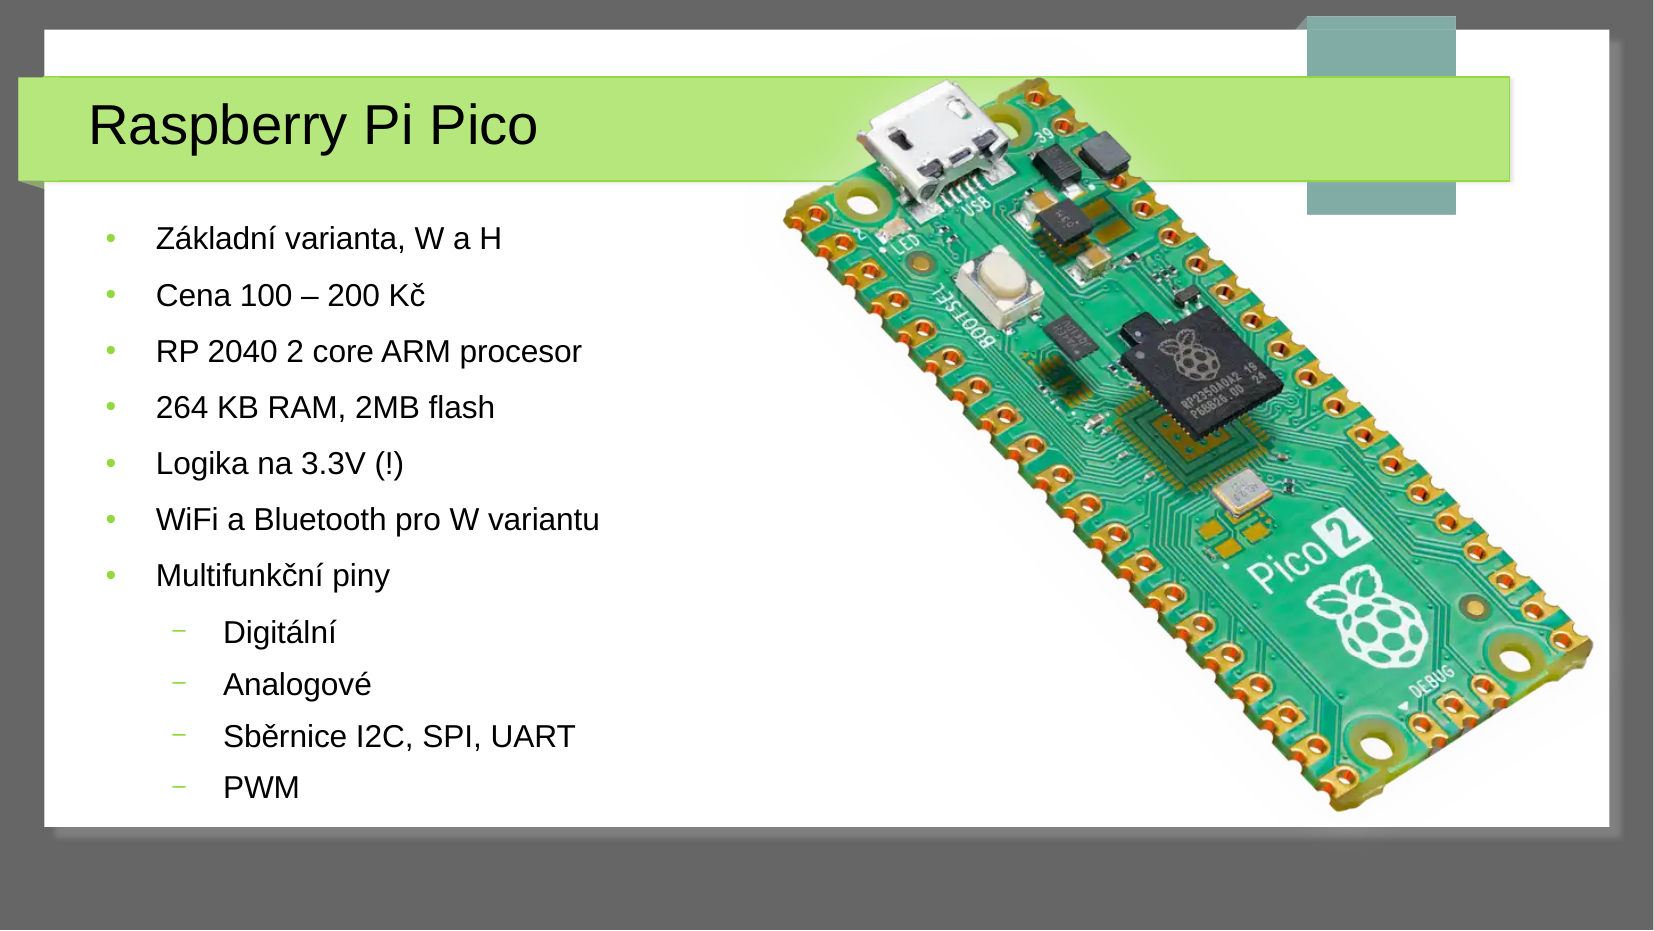

# Raspberry Pi Pico
Základní varianta, W a H
Cena 100 – 200 Kč
RP 2040 2 core ARM procesor
264 KB RAM, 2MB flash
Logika na 3.3V (!)
WiFi a Bluetooth pro W variantu
Multifunkční piny
Digitální
Analogové
Sběrnice I2C, SPI, UART
PWM